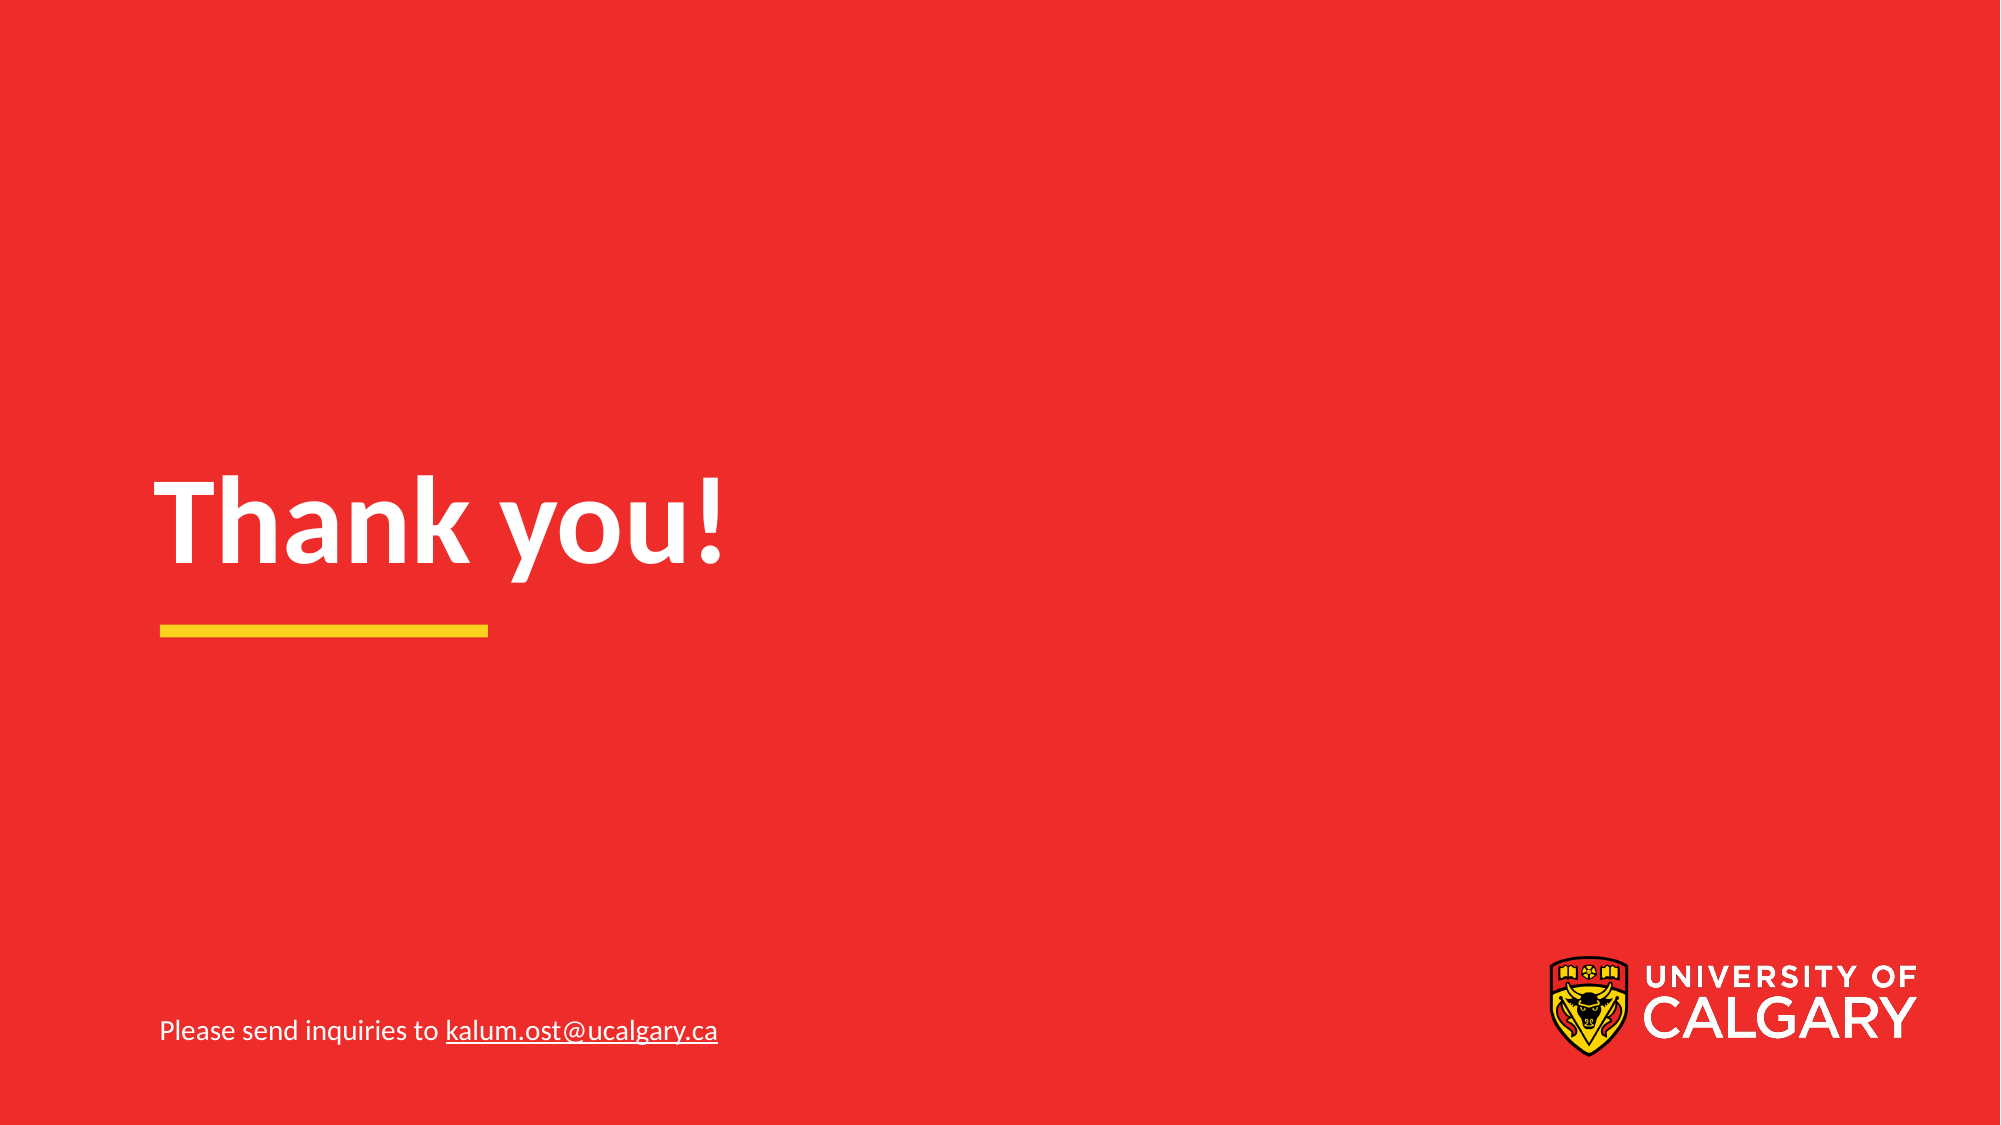

# Thank you!
Please send inquiries to kalum.ost@ucalgary.ca